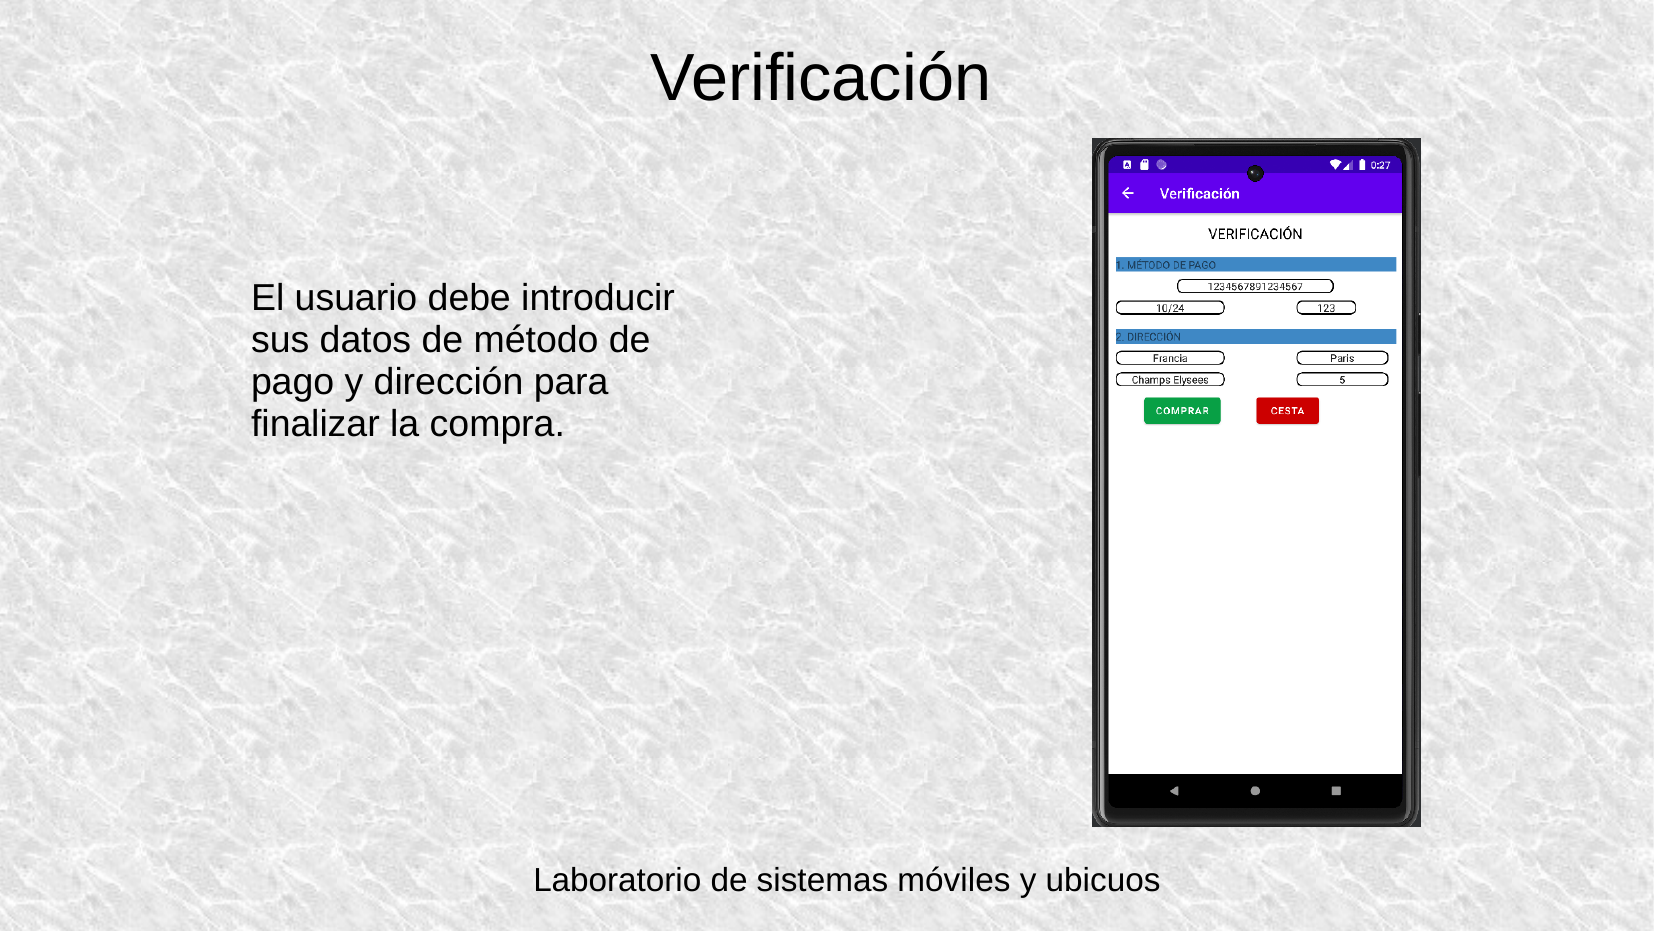

# Verificación
El usuario debe introducir sus datos de método de pago y dirección para finalizar la compra.
Laboratorio de sistemas móviles y ubicuos